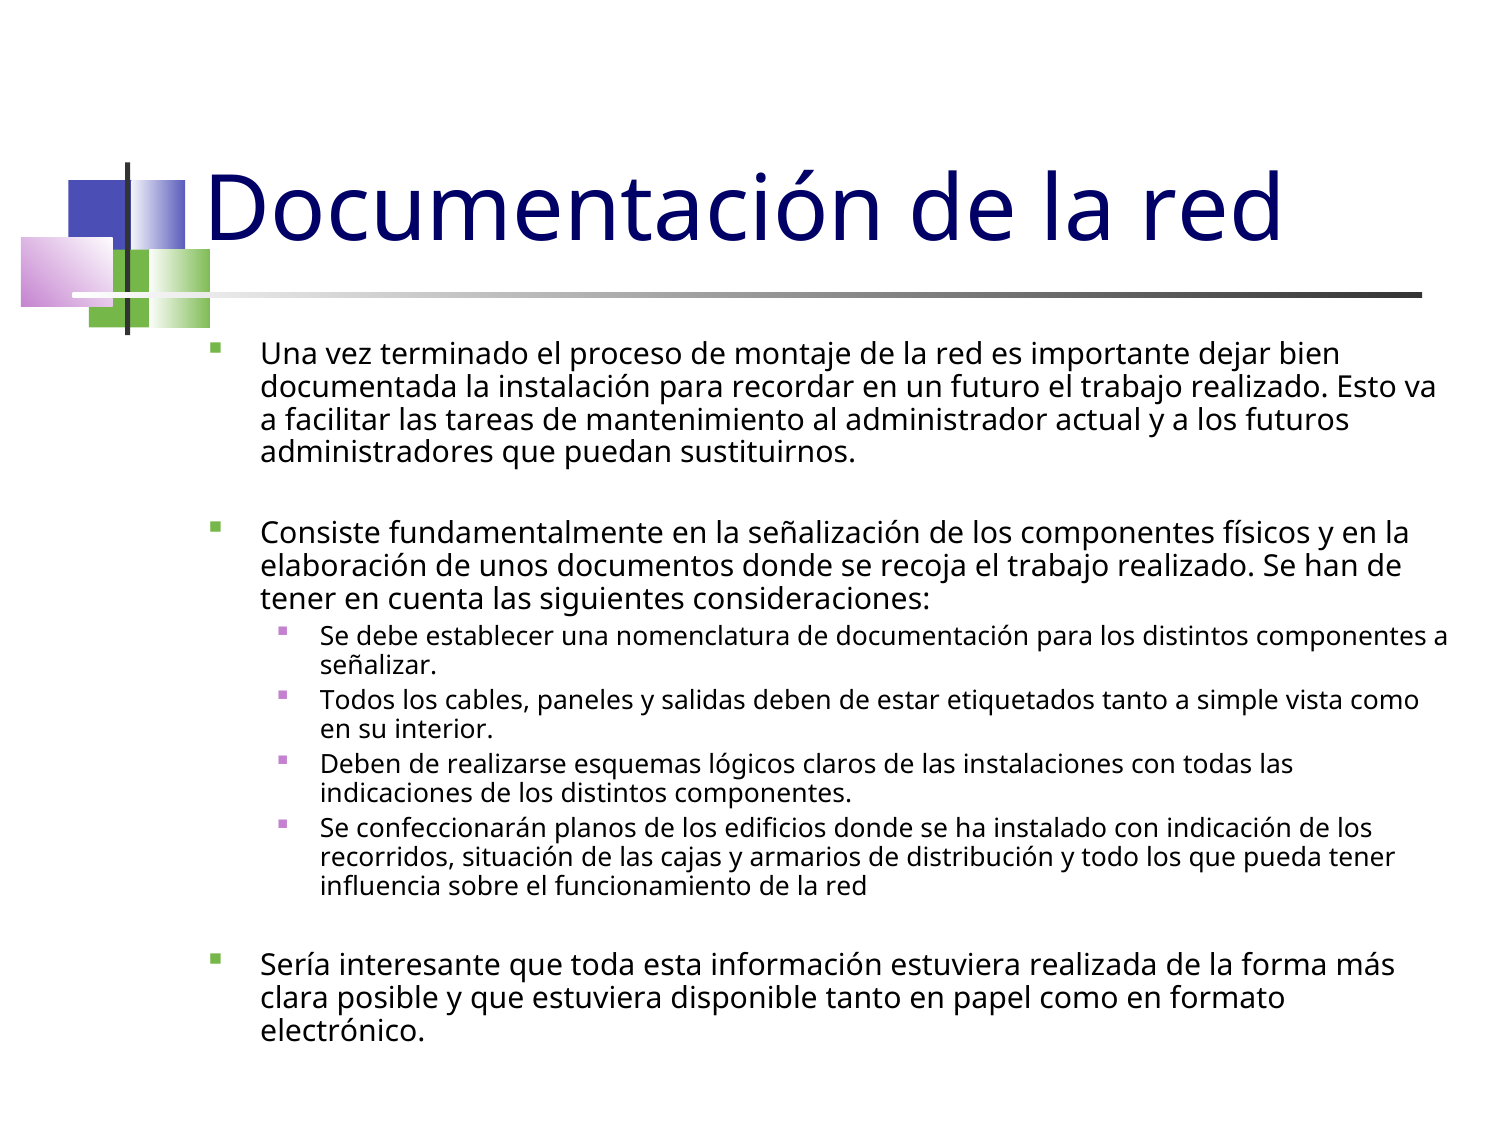

# Documentación de la red
Una vez terminado el proceso de montaje de la red es importante dejar bien documentada la instalación para recordar en un futuro el trabajo realizado. Esto va a facilitar las tareas de mantenimiento al administrador actual y a los futuros administradores que puedan sustituirnos.
Consiste fundamentalmente en la señalización de los componentes físicos y en la elaboración de unos documentos donde se recoja el trabajo realizado. Se han de tener en cuenta las siguientes consideraciones:
Se debe establecer una nomenclatura de documentación para los distintos componentes a señalizar.
Todos los cables, paneles y salidas deben de estar etiquetados tanto a simple vista como en su interior.
Deben de realizarse esquemas lógicos claros de las instalaciones con todas las indicaciones de los distintos componentes.
Se confeccionarán planos de los edificios donde se ha instalado con indicación de los recorridos, situación de las cajas y armarios de distribución y todo los que pueda tener influencia sobre el funcionamiento de la red
Sería interesante que toda esta información estuviera realizada de la forma más clara posible y que estuviera disponible tanto en papel como en formato electrónico.